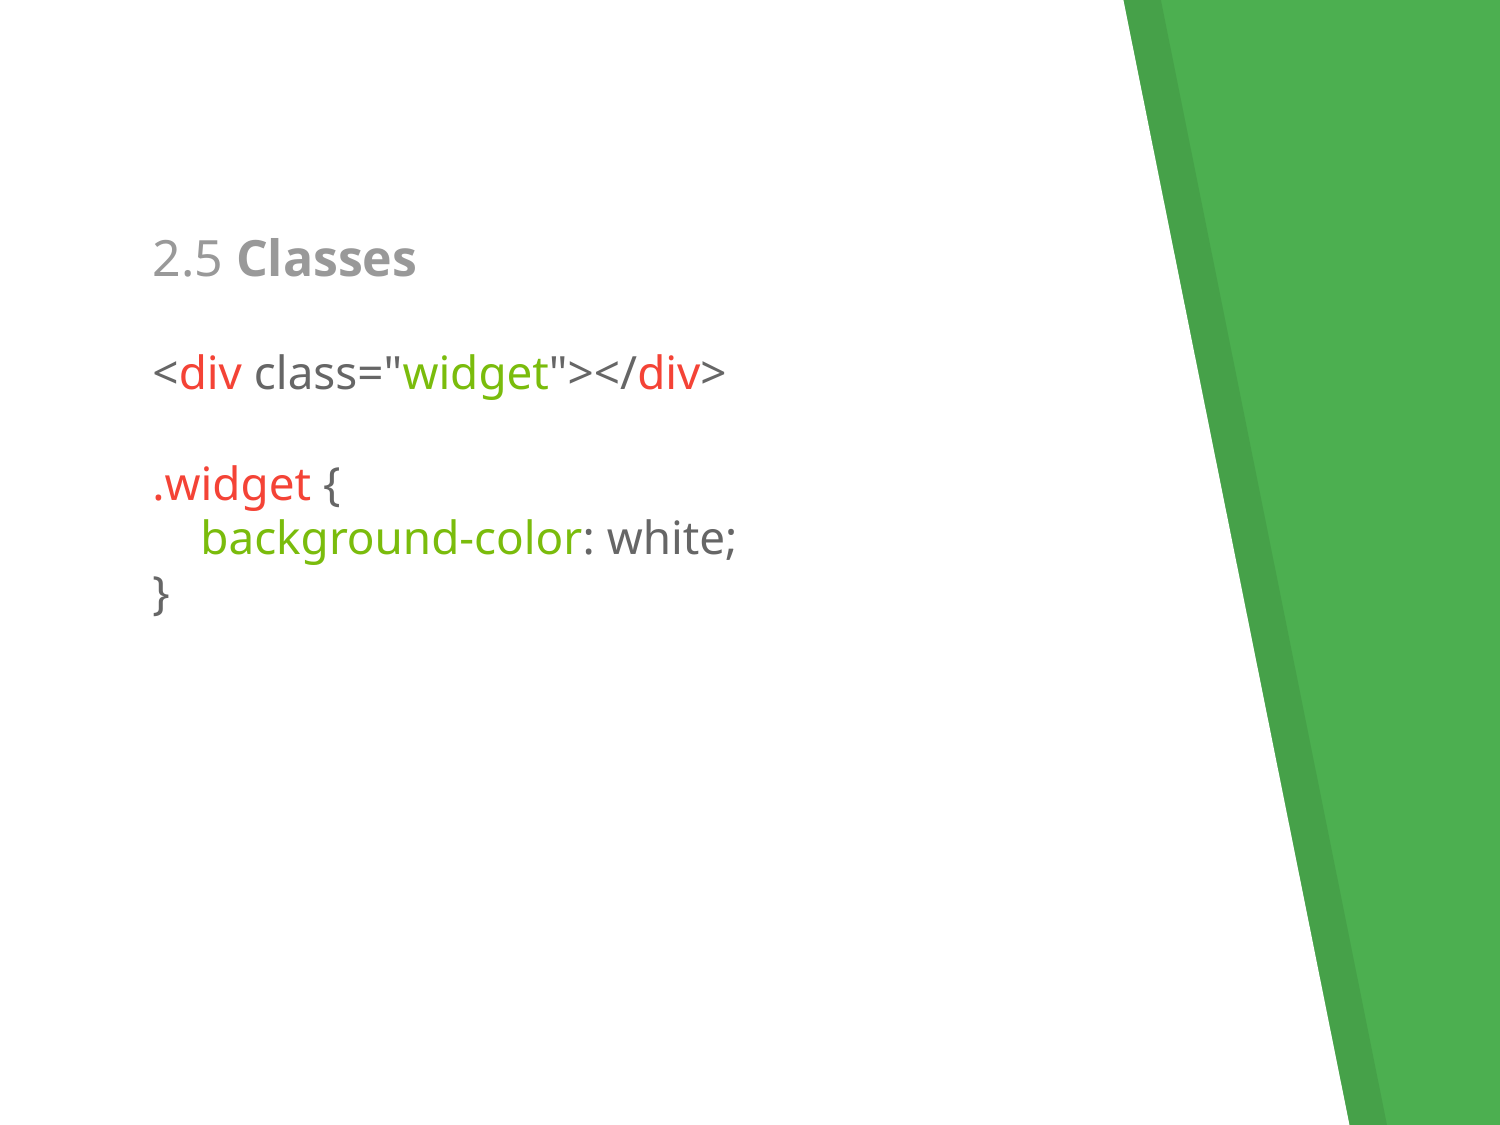

# 2.5 Classes
<div class="widget"></div>
.widget {
 background-color: white;
}